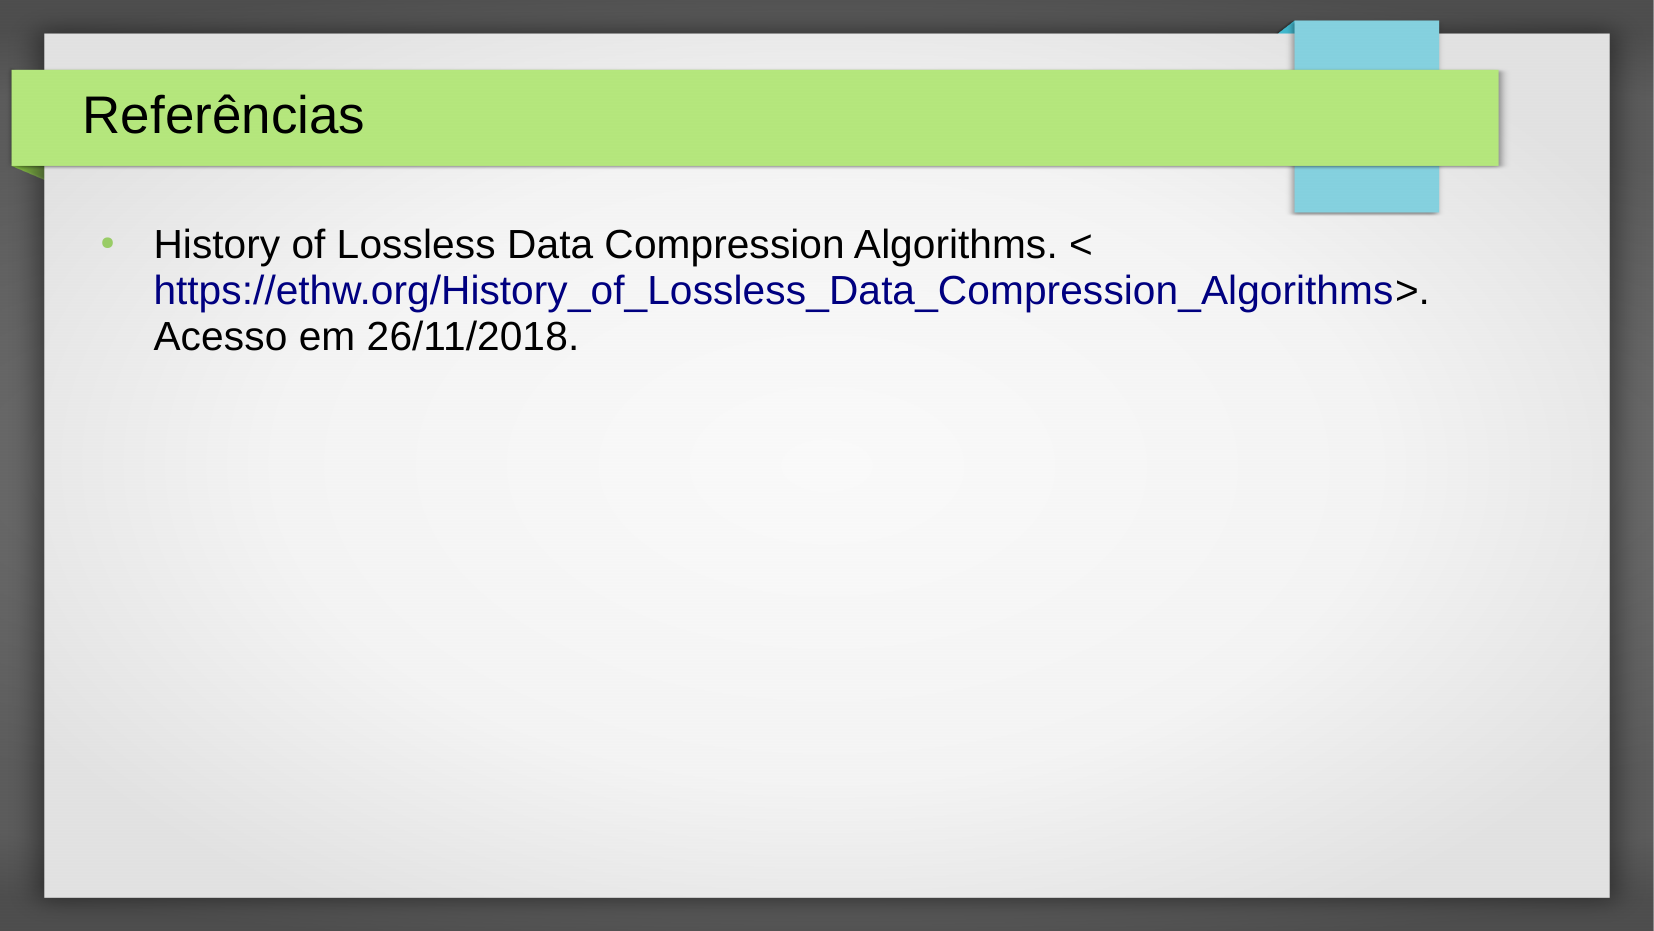

# Referências
History of Lossless Data Compression Algorithms. <https://ethw.org/History_of_Lossless_Data_Compression_Algorithms>. Acesso em 26/11/2018.